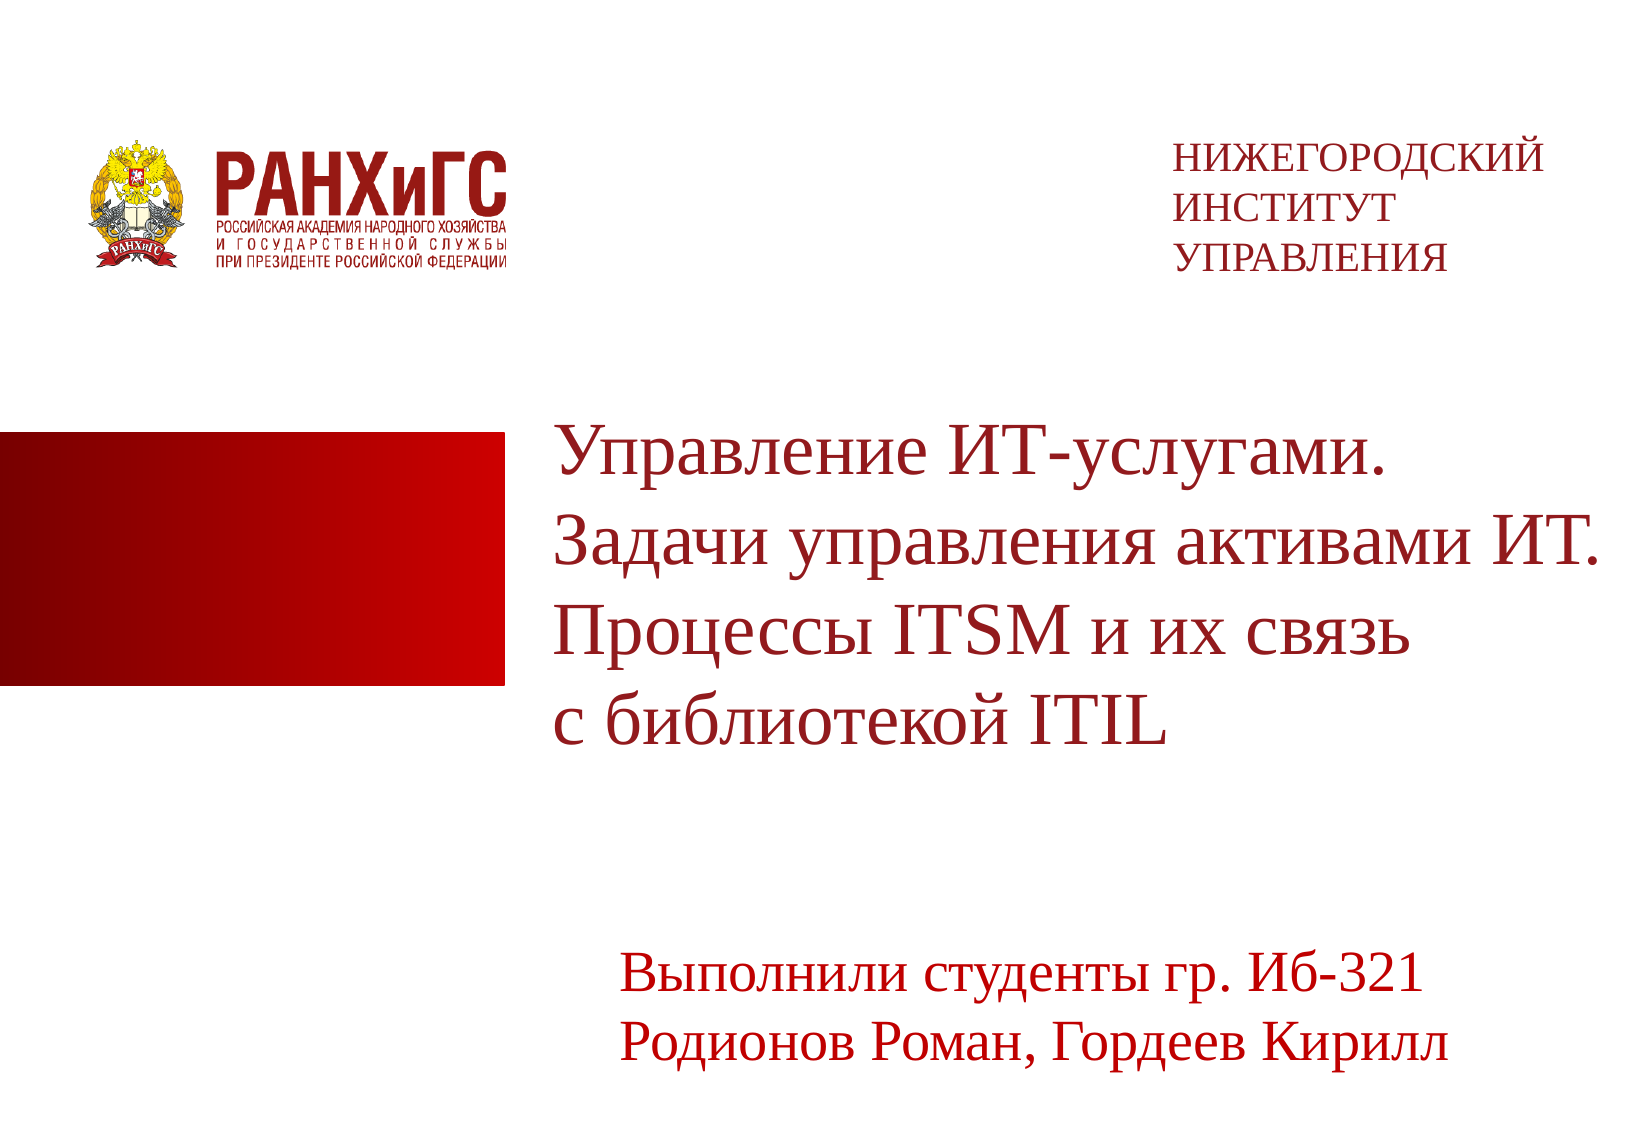

НИЖЕГОРОДСКИЙ
ИНСТИТУТ
УПРАВЛЕНИЯ
Управление ИТ-услугами.
Задачи управления активами ИТ.
Процессы ITSM и их связь
с библиотекой ITIL
Выполнили студенты гр. Иб-321 Родионов Роман, Гордеев Кирилл